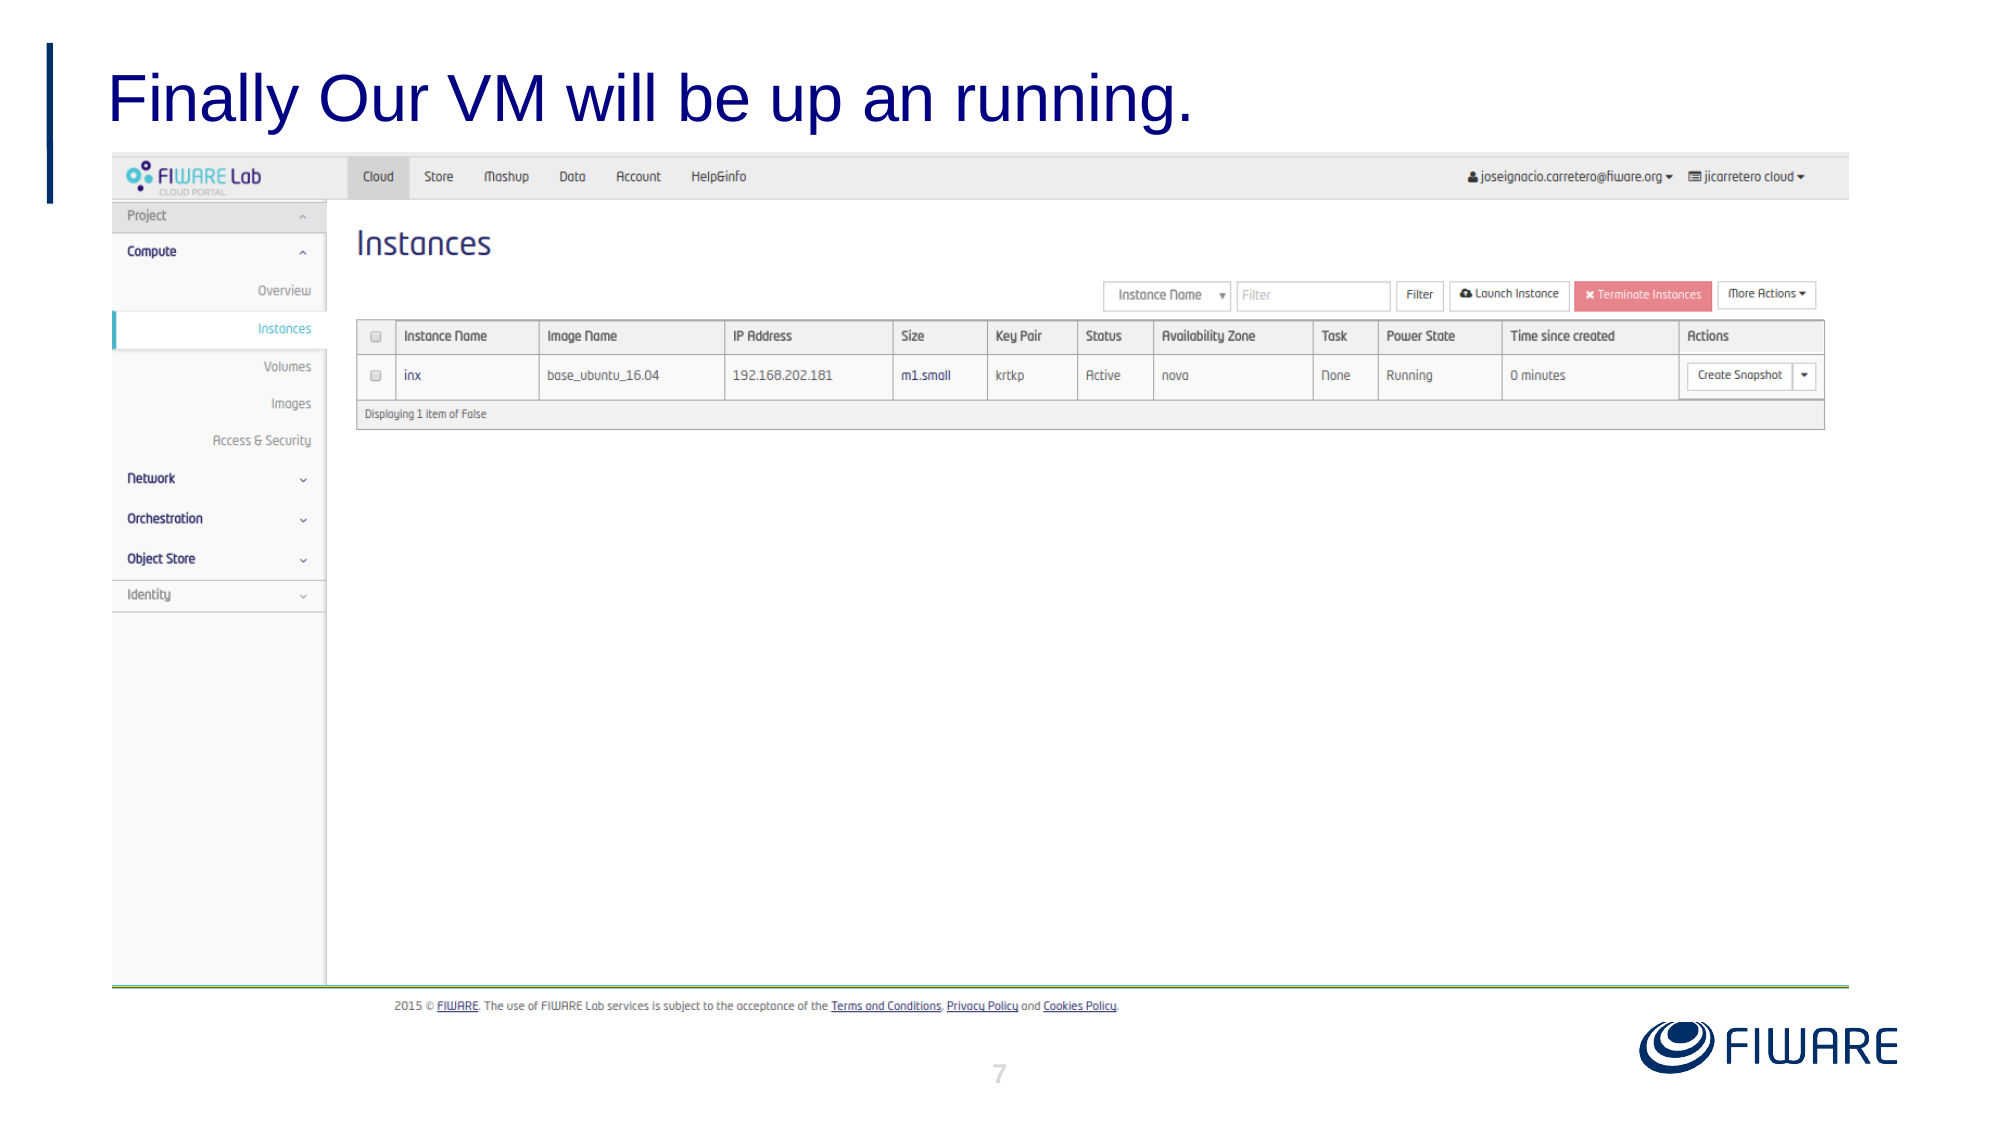

# Finally Our VM will be up an running.